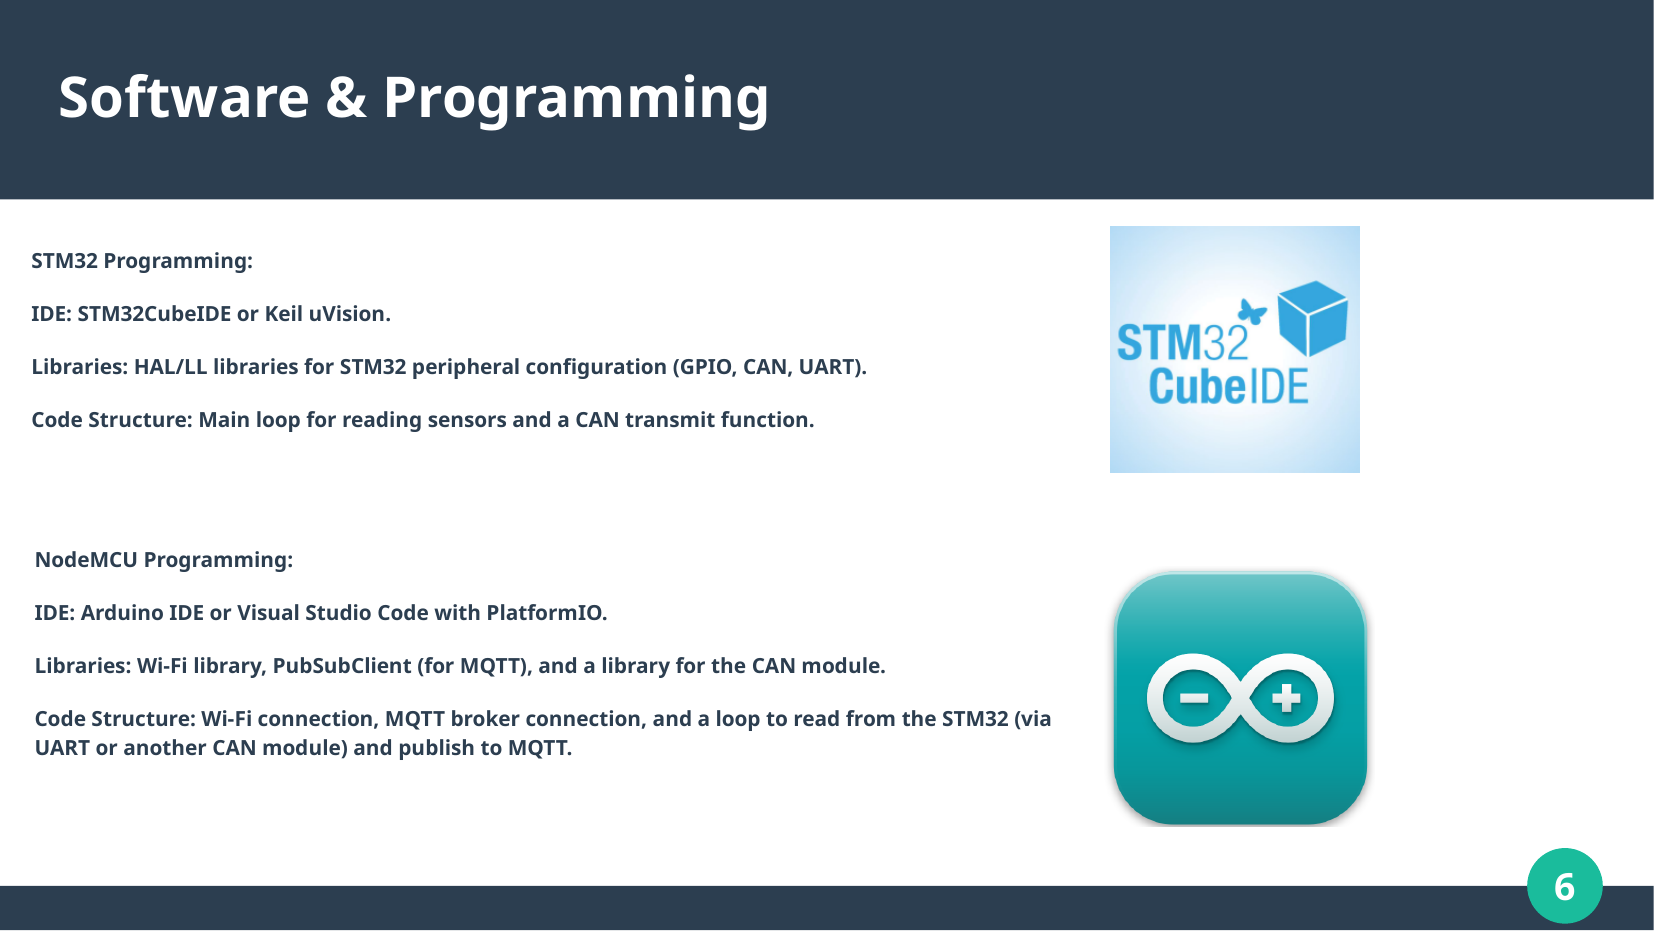

# Software & Programming
STM32 Programming:
IDE: STM32CubeIDE or Keil uVision.
Libraries: HAL/LL libraries for STM32 peripheral configuration (GPIO, CAN, UART).
Code Structure: Main loop for reading sensors and a CAN transmit function.
NodeMCU Programming:
IDE: Arduino IDE or Visual Studio Code with PlatformIO.
Libraries: Wi-Fi library, PubSubClient (for MQTT), and a library for the CAN module.
Code Structure: Wi-Fi connection, MQTT broker connection, and a loop to read from the STM32 (via UART or another CAN module) and publish to MQTT.